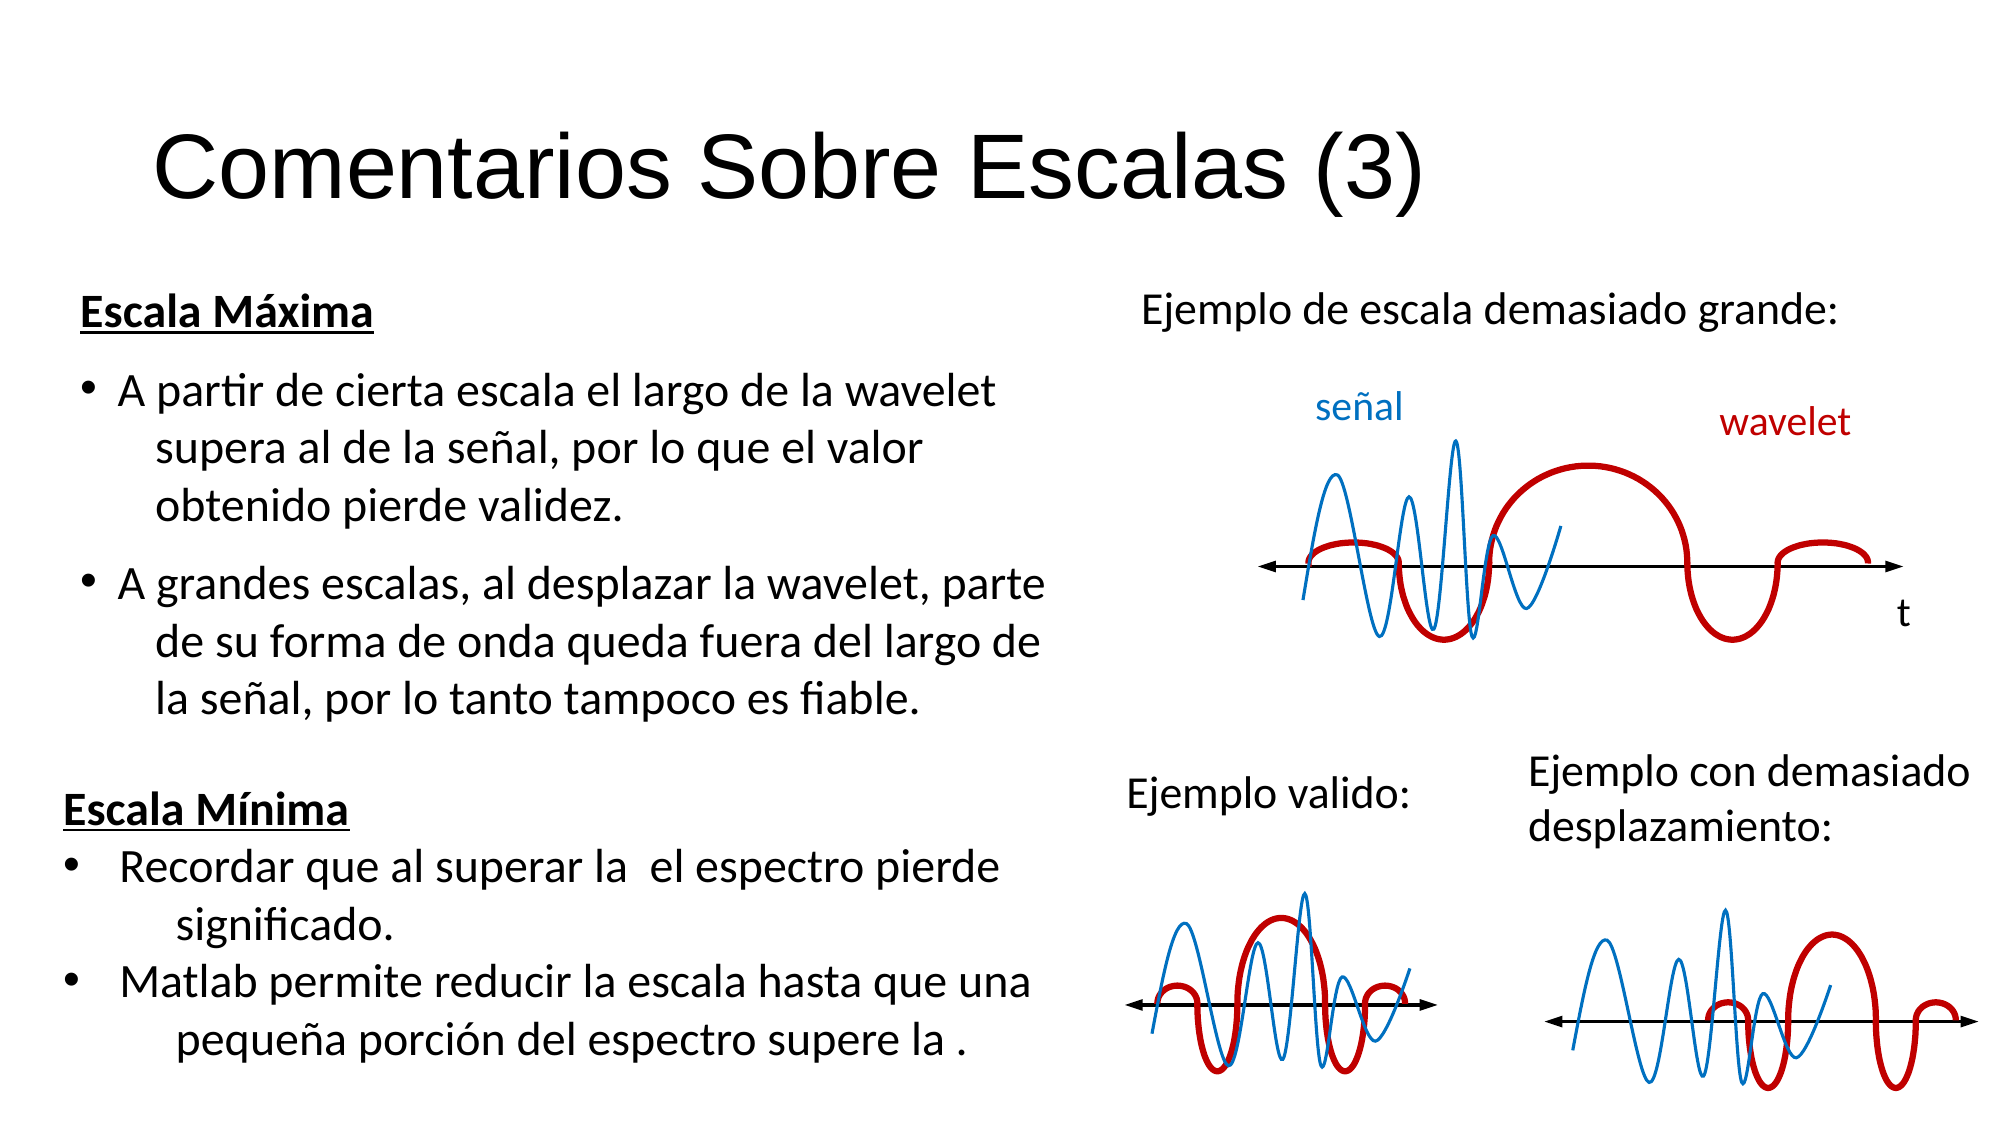

# Comentarios Sobre Escalas (3)
Ejemplo de escala demasiado grande:
Escala Máxima
A partir de cierta escala el largo de la wavelet supera al de la señal, por lo que el valor obtenido pierde validez.
A grandes escalas, al desplazar la wavelet, parte de su forma de onda queda fuera del largo de la señal, por lo tanto tampoco es fiable.
señal
wavelet
t
Ejemplo con demasiado desplazamiento:
Ejemplo valido:
Escala Mínima
Recordar que al superar la el espectro pierde significado.
Matlab permite reducir la escala hasta que una pequeña porción del espectro supere la .